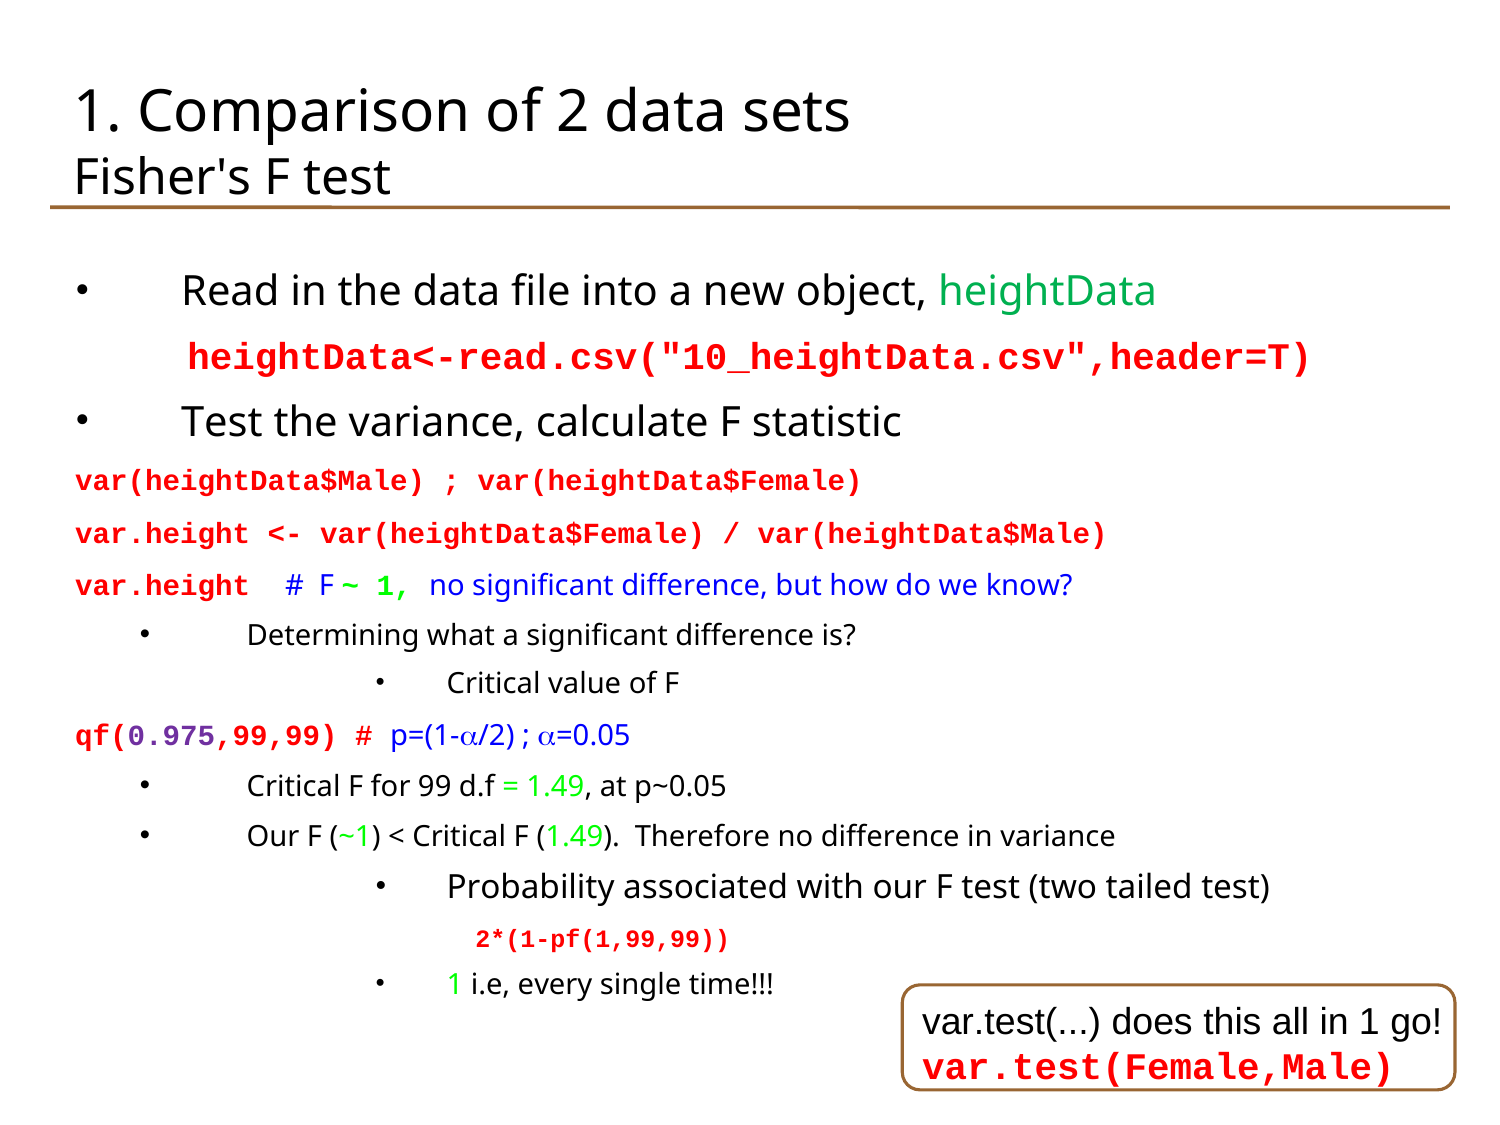

1. Comparison of 2 data sets
Fisher's F test
Read in the data file into a new object, heightData
heightData<-read.csv("10_heightData.csv",header=T)‏
Test the variance, calculate F statistic
var(heightData$Male) ; var(heightData$Female)‏
var.height <- var(heightData$Female) / var(heightData$Male)‏
var.height # F ~ 1, no significant difference, but how do we know?
Determining what a significant difference is?
Critical value of F
qf(0.975,99,99) # p=(1-/2) ; =0.05
Critical F for 99 d.f = 1.49, at p~0.05
Our F (~1) < Critical F (1.49). Therefore no difference in variance
Probability associated with our F test (two tailed test)‏
					2*(1-pf(1,99,99))‏
1 i.e, every single time!!!
var.test(...) does this all in 1 go!
var.test(Female,Male)‏